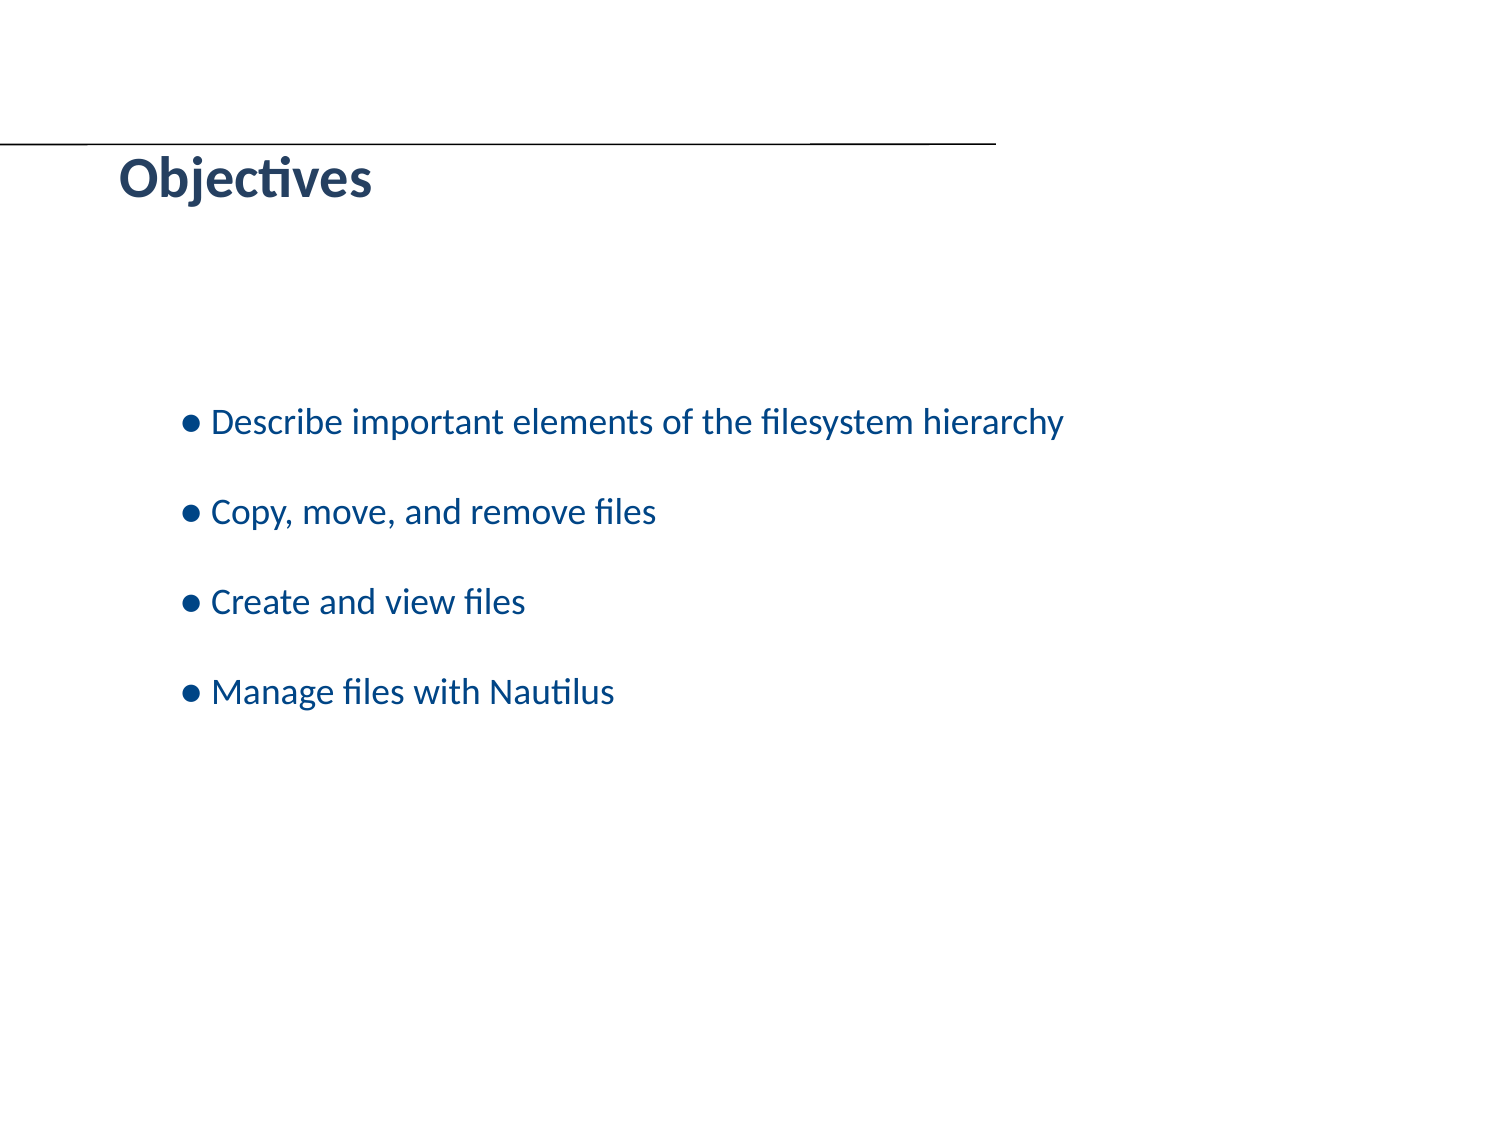

Objectives
● Describe important elements of the filesystem hierarchy
● Copy, move, and remove files
● Create and view files
● Manage files with Nautilus